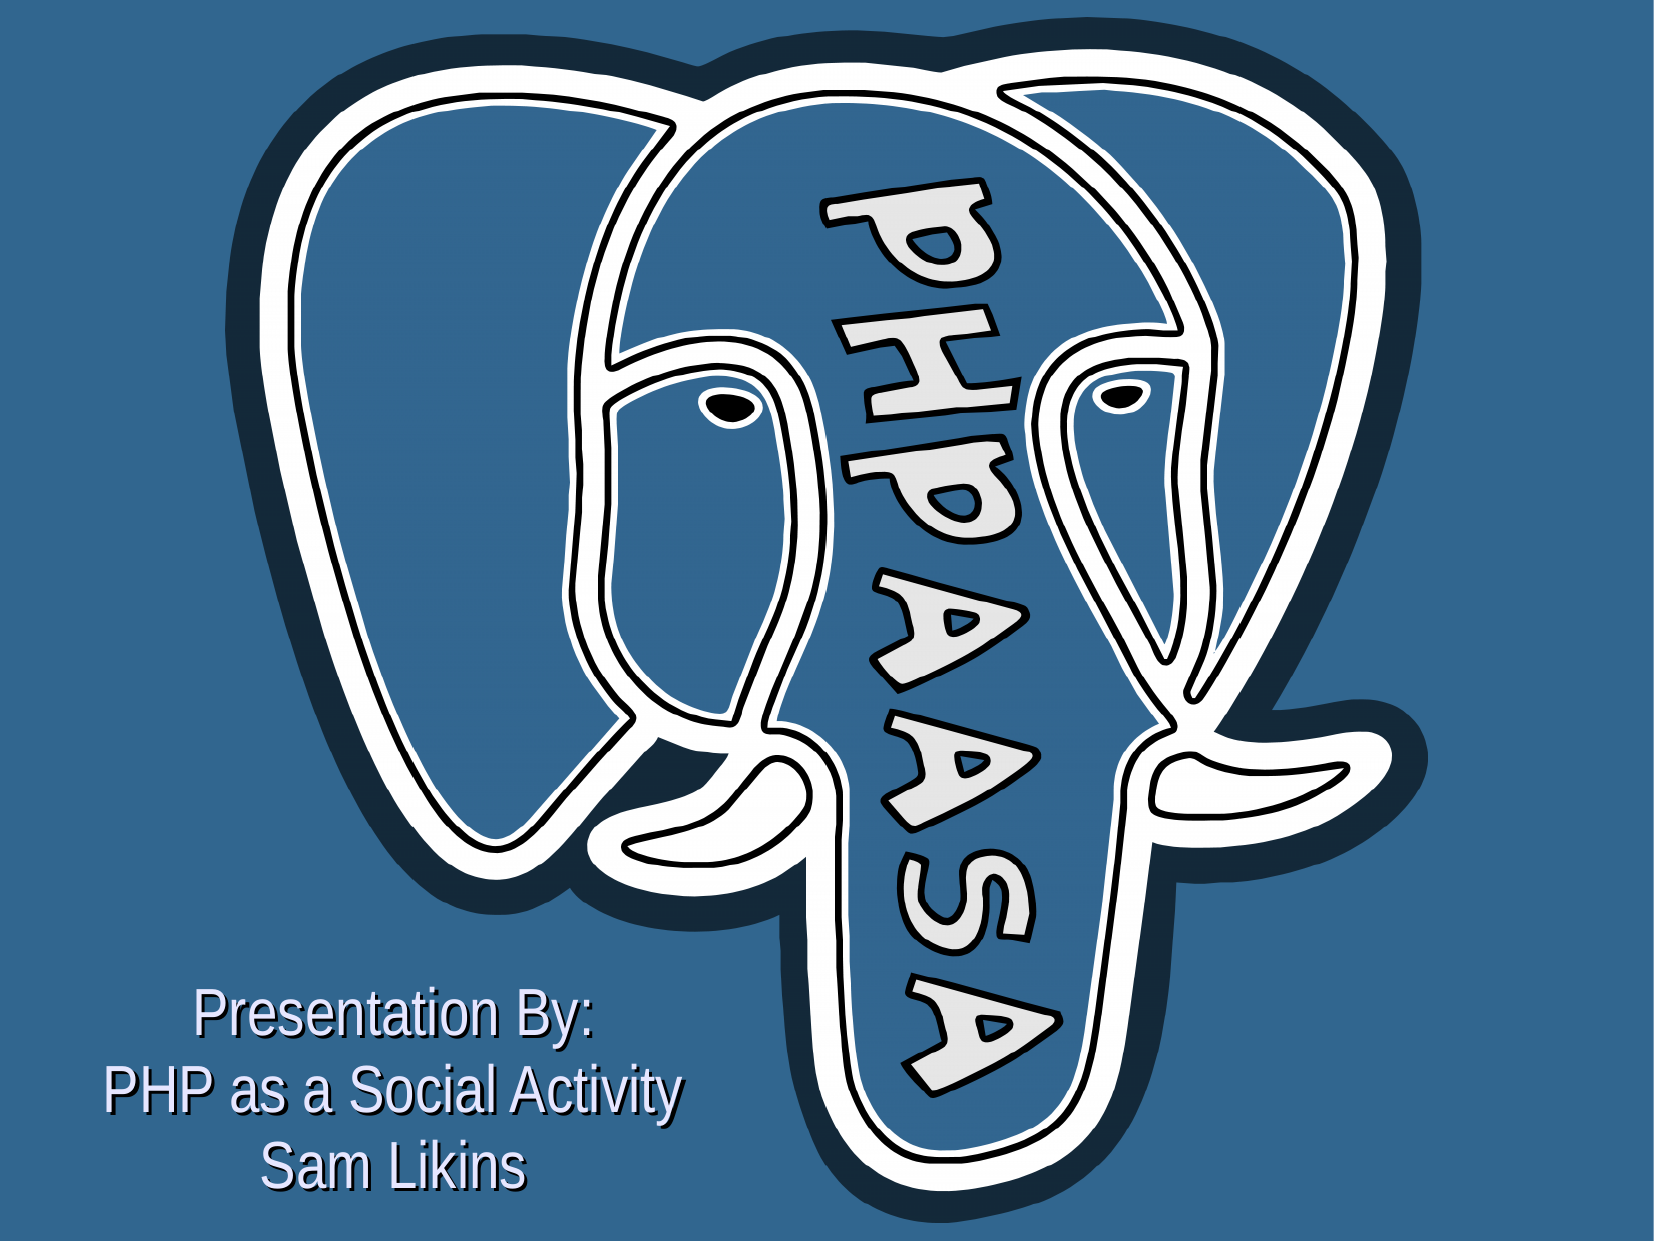

Presentation By:
PHP as a Social Activity
Sam Likins